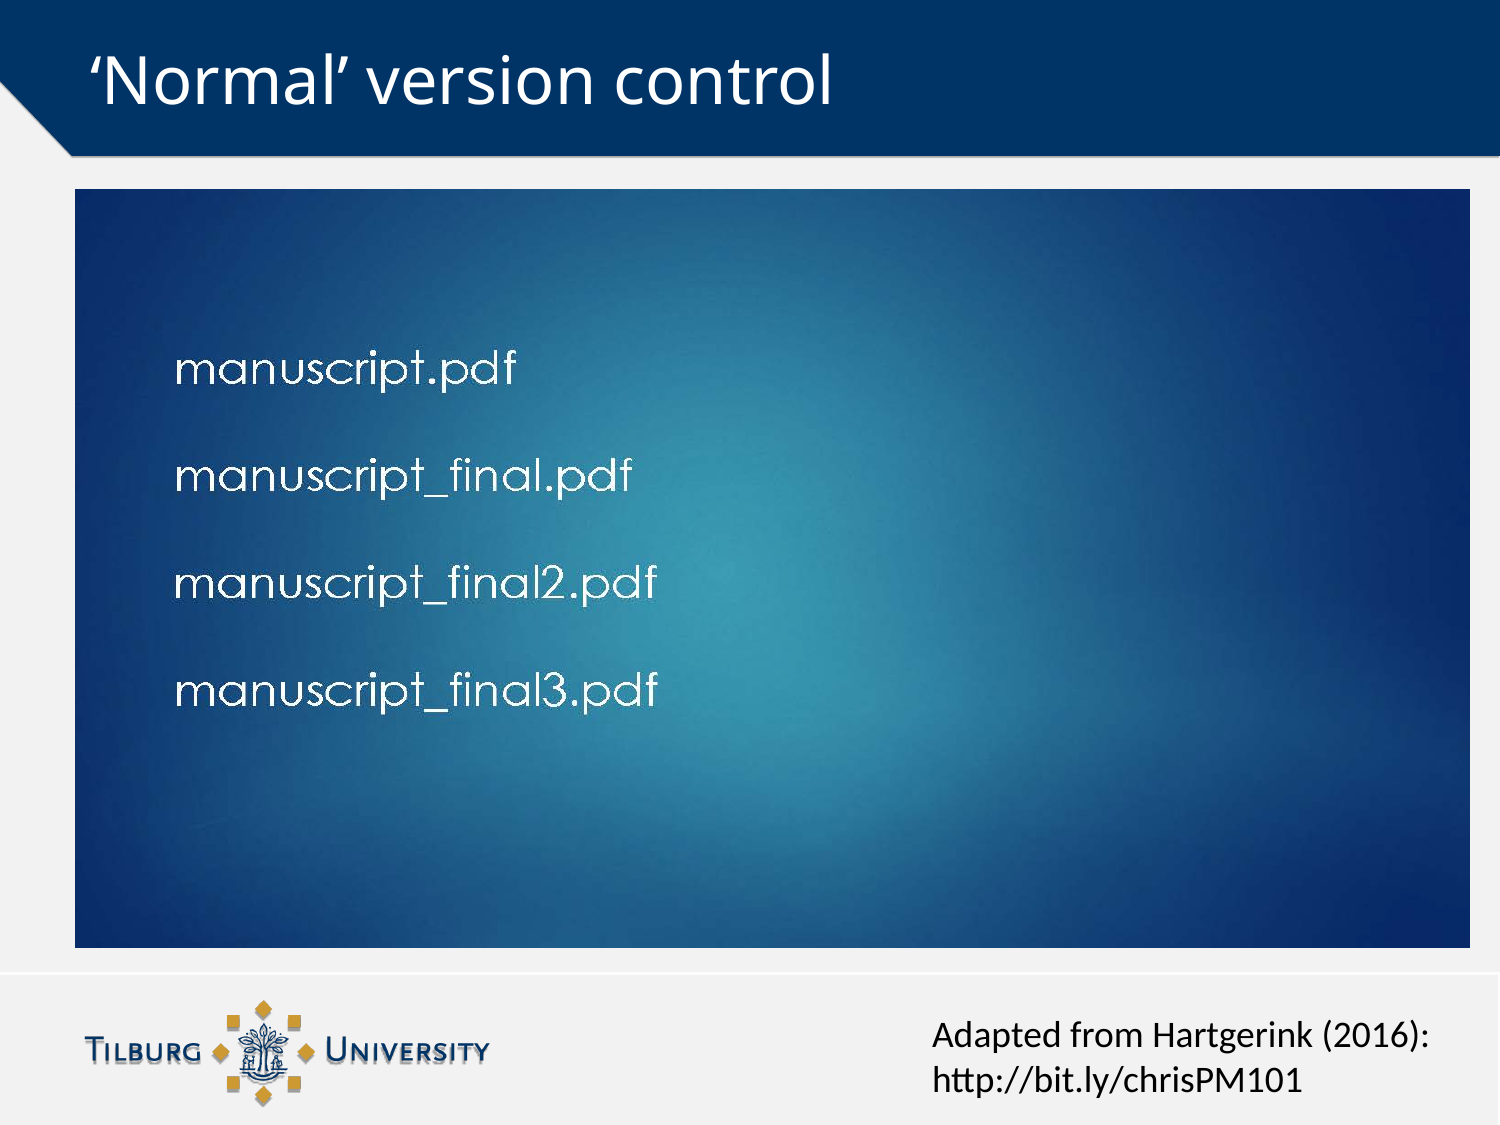

# ‘Normal’ version control
Adapted from Hartgerink (2016): http://bit.ly/chrisPM101